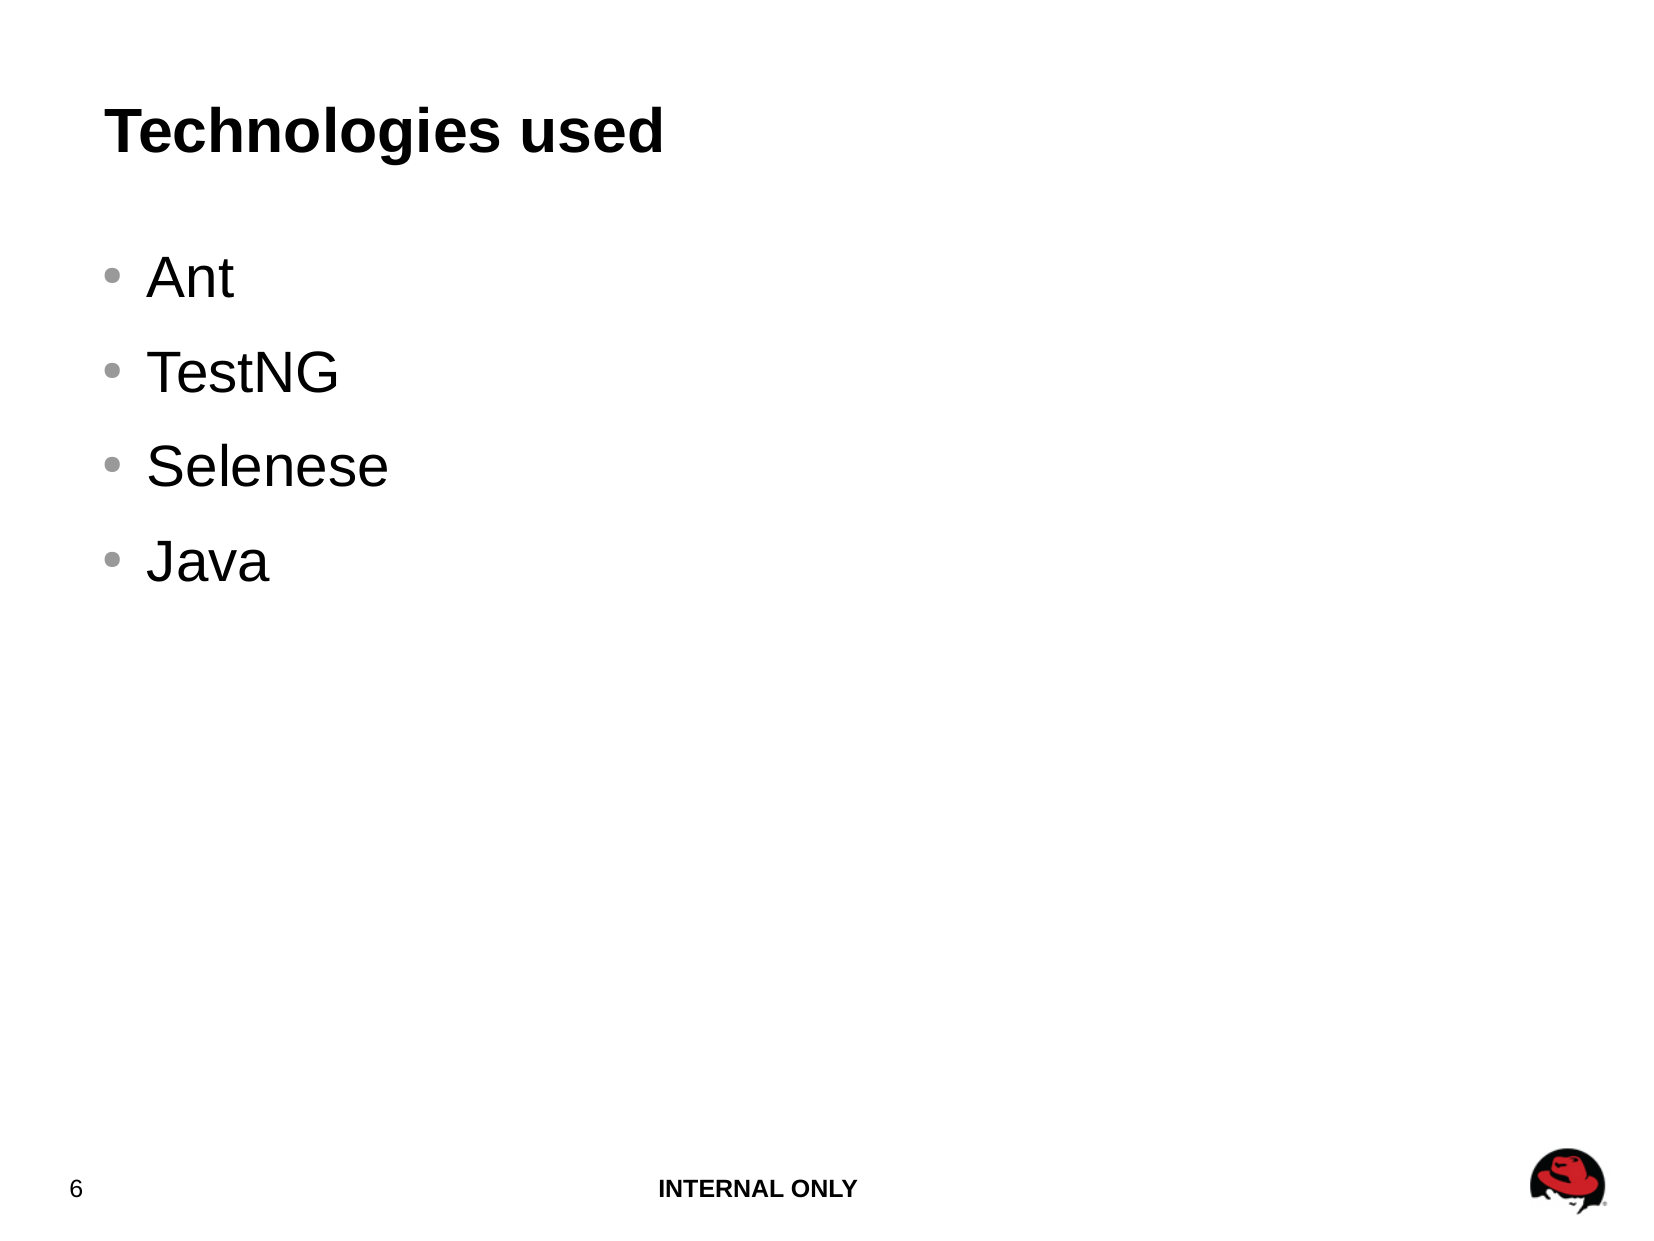

# Technologies used
Ant
TestNG
Selenese
Java